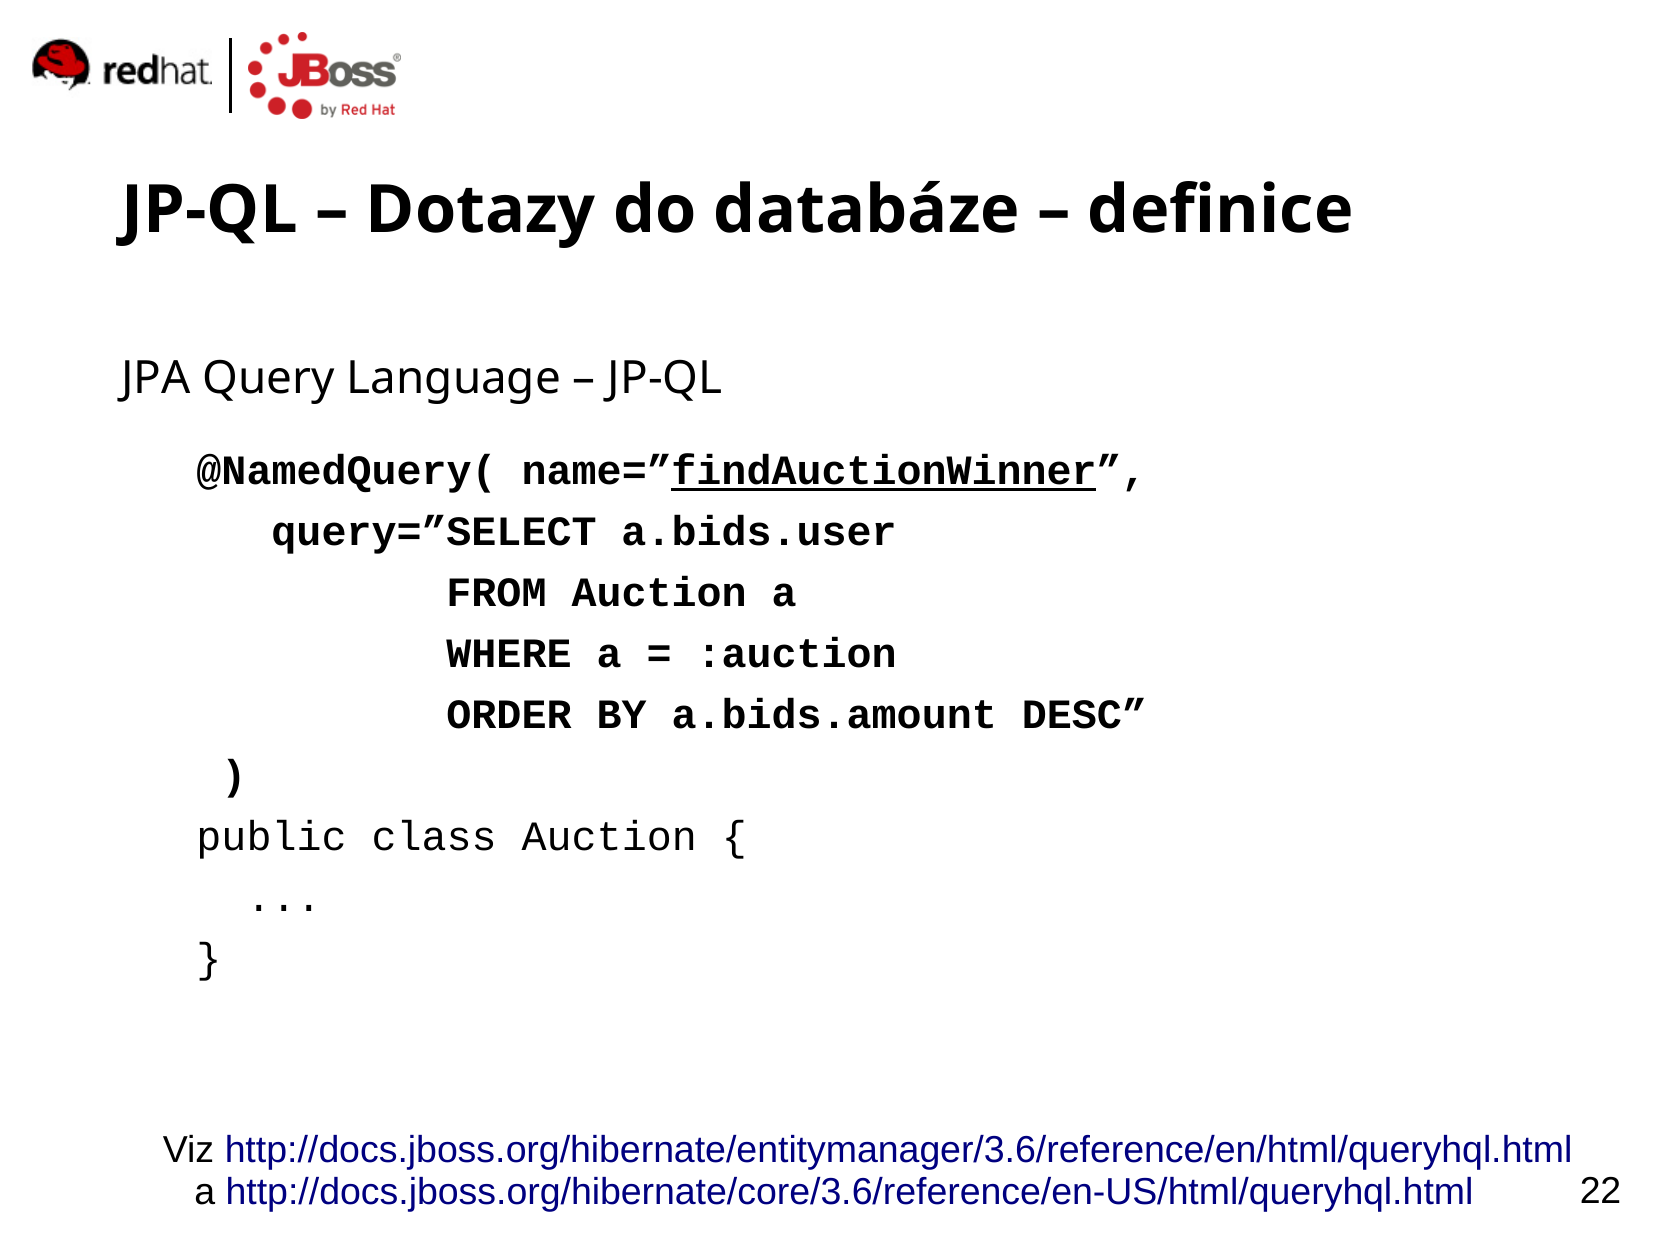

# JP-QL – Dotazy do databáze – definice
JPA Query Language – JP-QL
@NamedQuery( name=”findAuctionWinner”,
 query=”SELECT a.bids.user
 FROM Auction a
 WHERE a = :auction
 ORDER BY a.bids.amount DESC”
 )
public class Auction {
 ...
}
Viz http://docs.jboss.org/hibernate/entitymanager/3.6/reference/en/html/queryhql.html
 a http://docs.jboss.org/hibernate/core/3.6/reference/en-US/html/queryhql.html